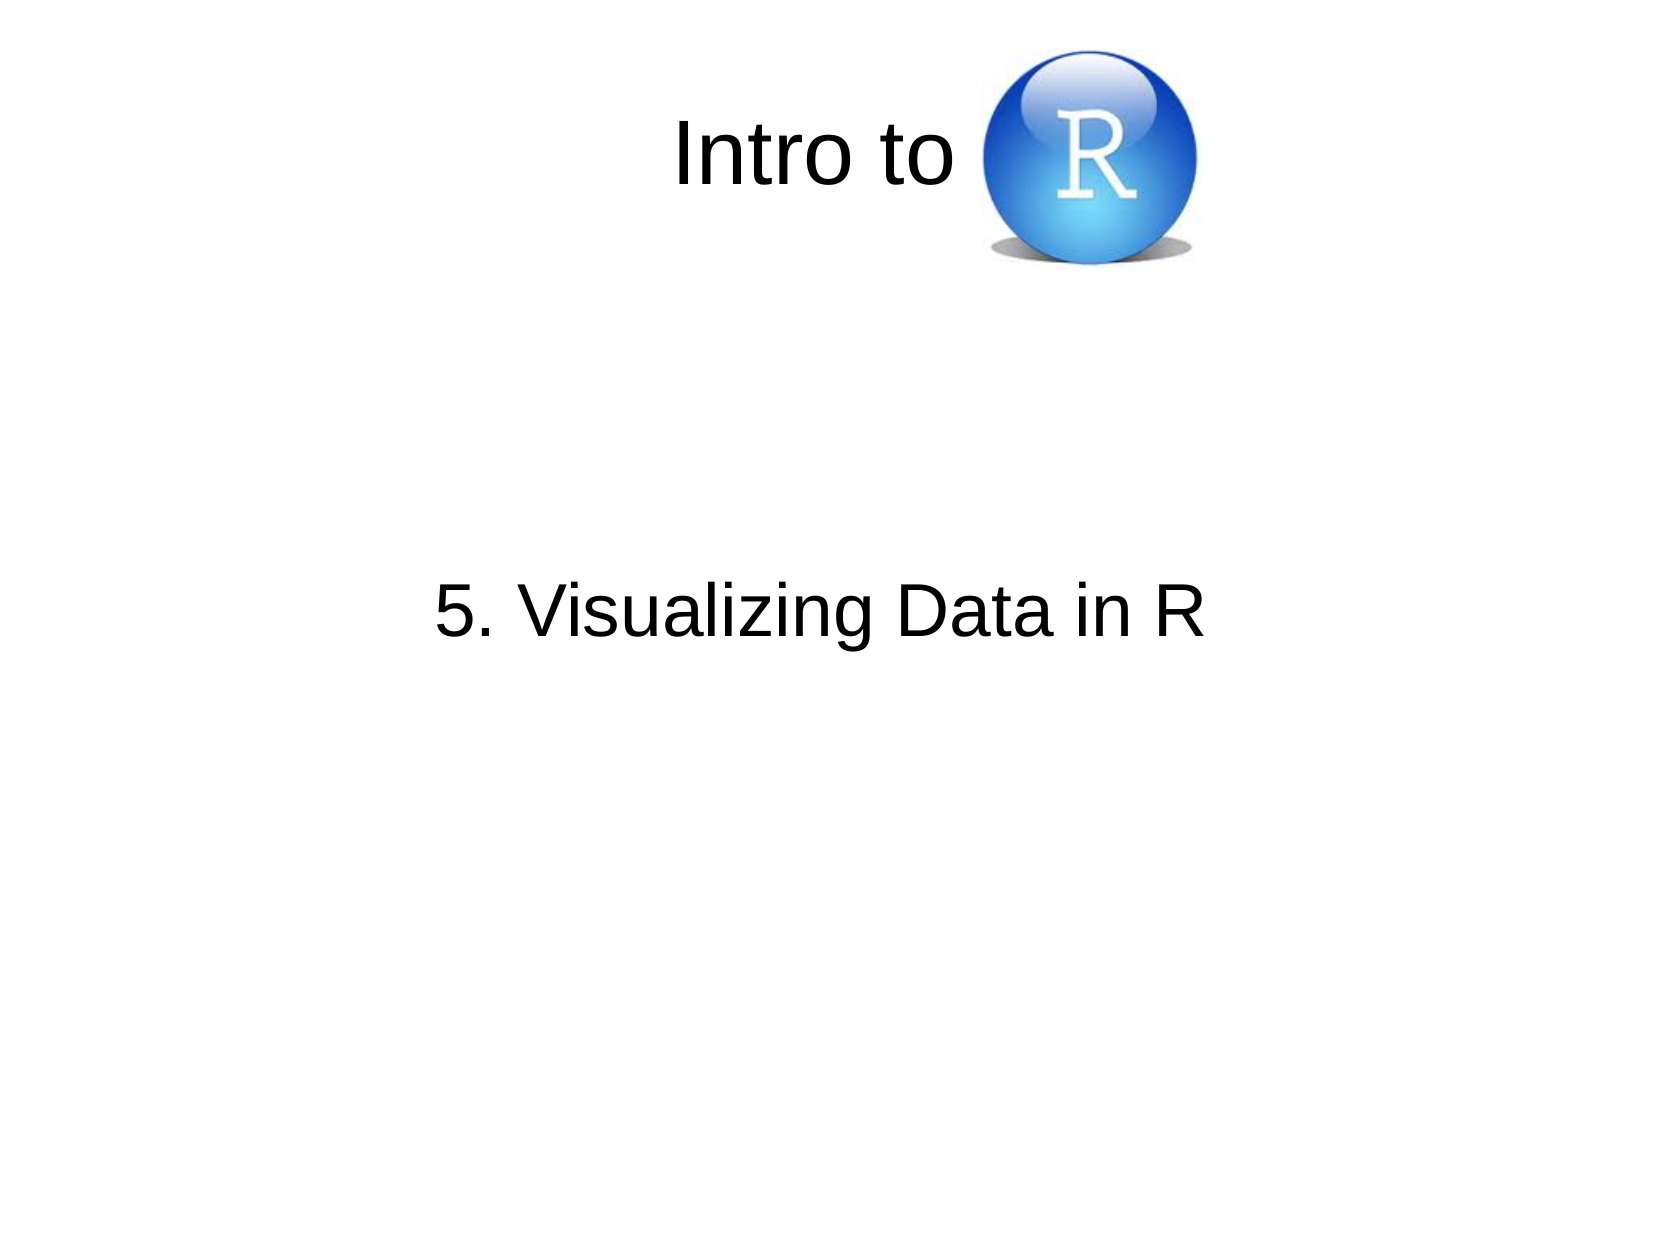

# Intro to
5. Visualizing Data in R